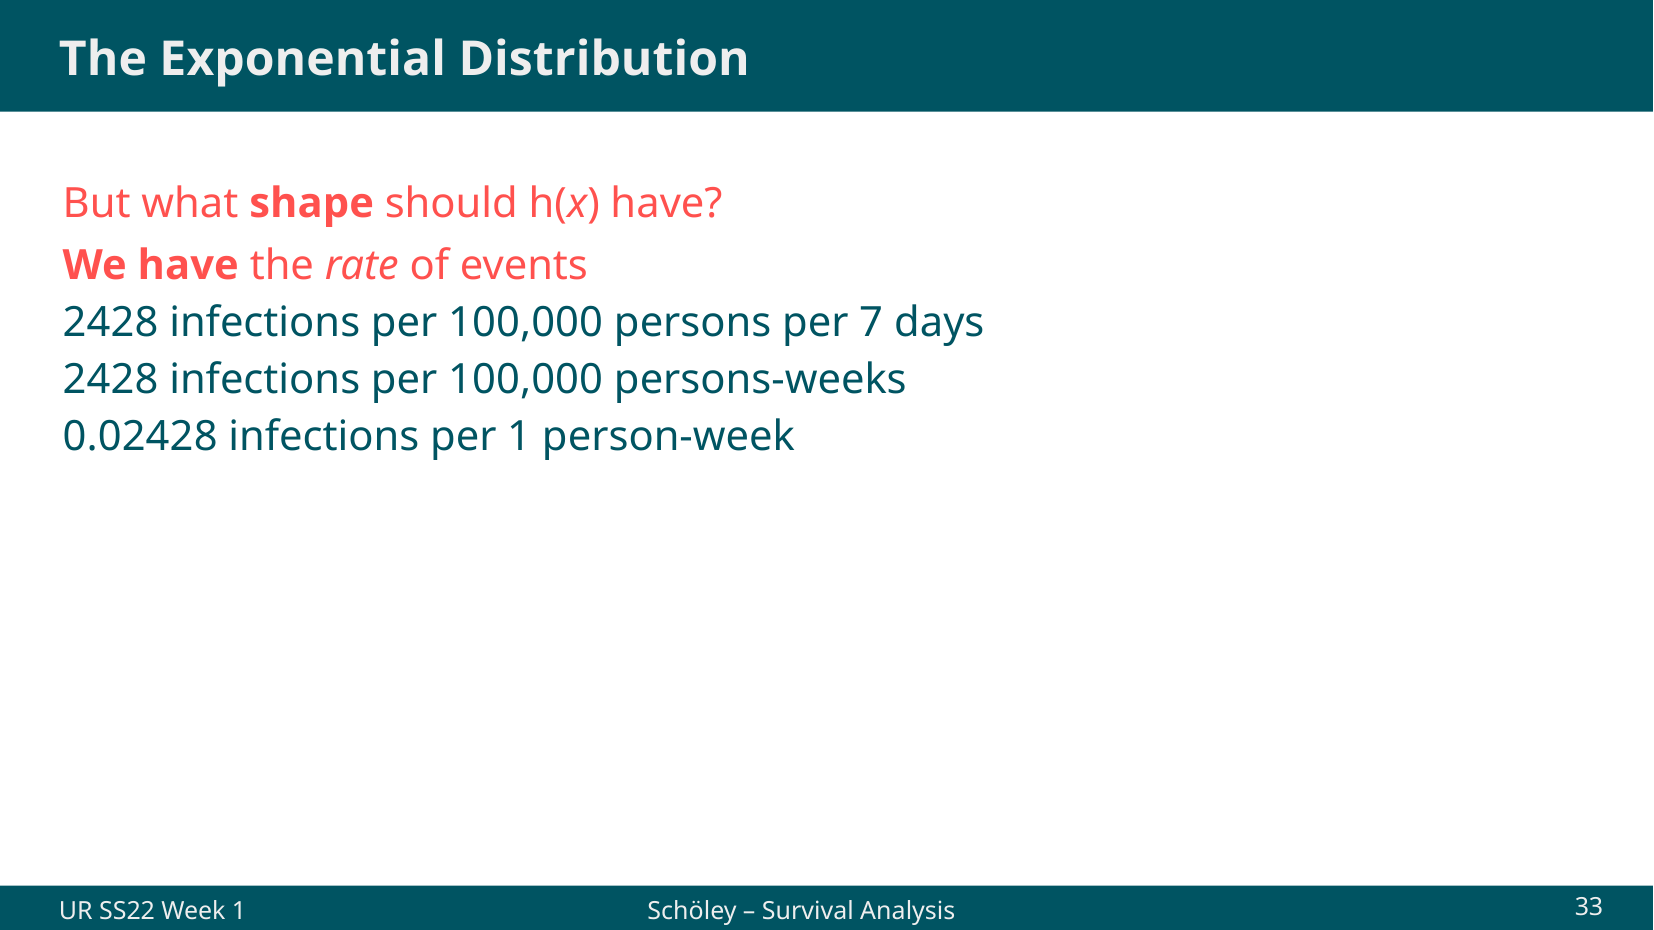

# The Exponential Distribution
But what shape should h(x) have?
We have the rate of events
2428 infections per 100,000 persons per 7 days
2428 infections per 100,000 persons-weeks
0.02428 infections per 1 person-week
33
UR SS22 Week 1
Schöley – Survival Analysis